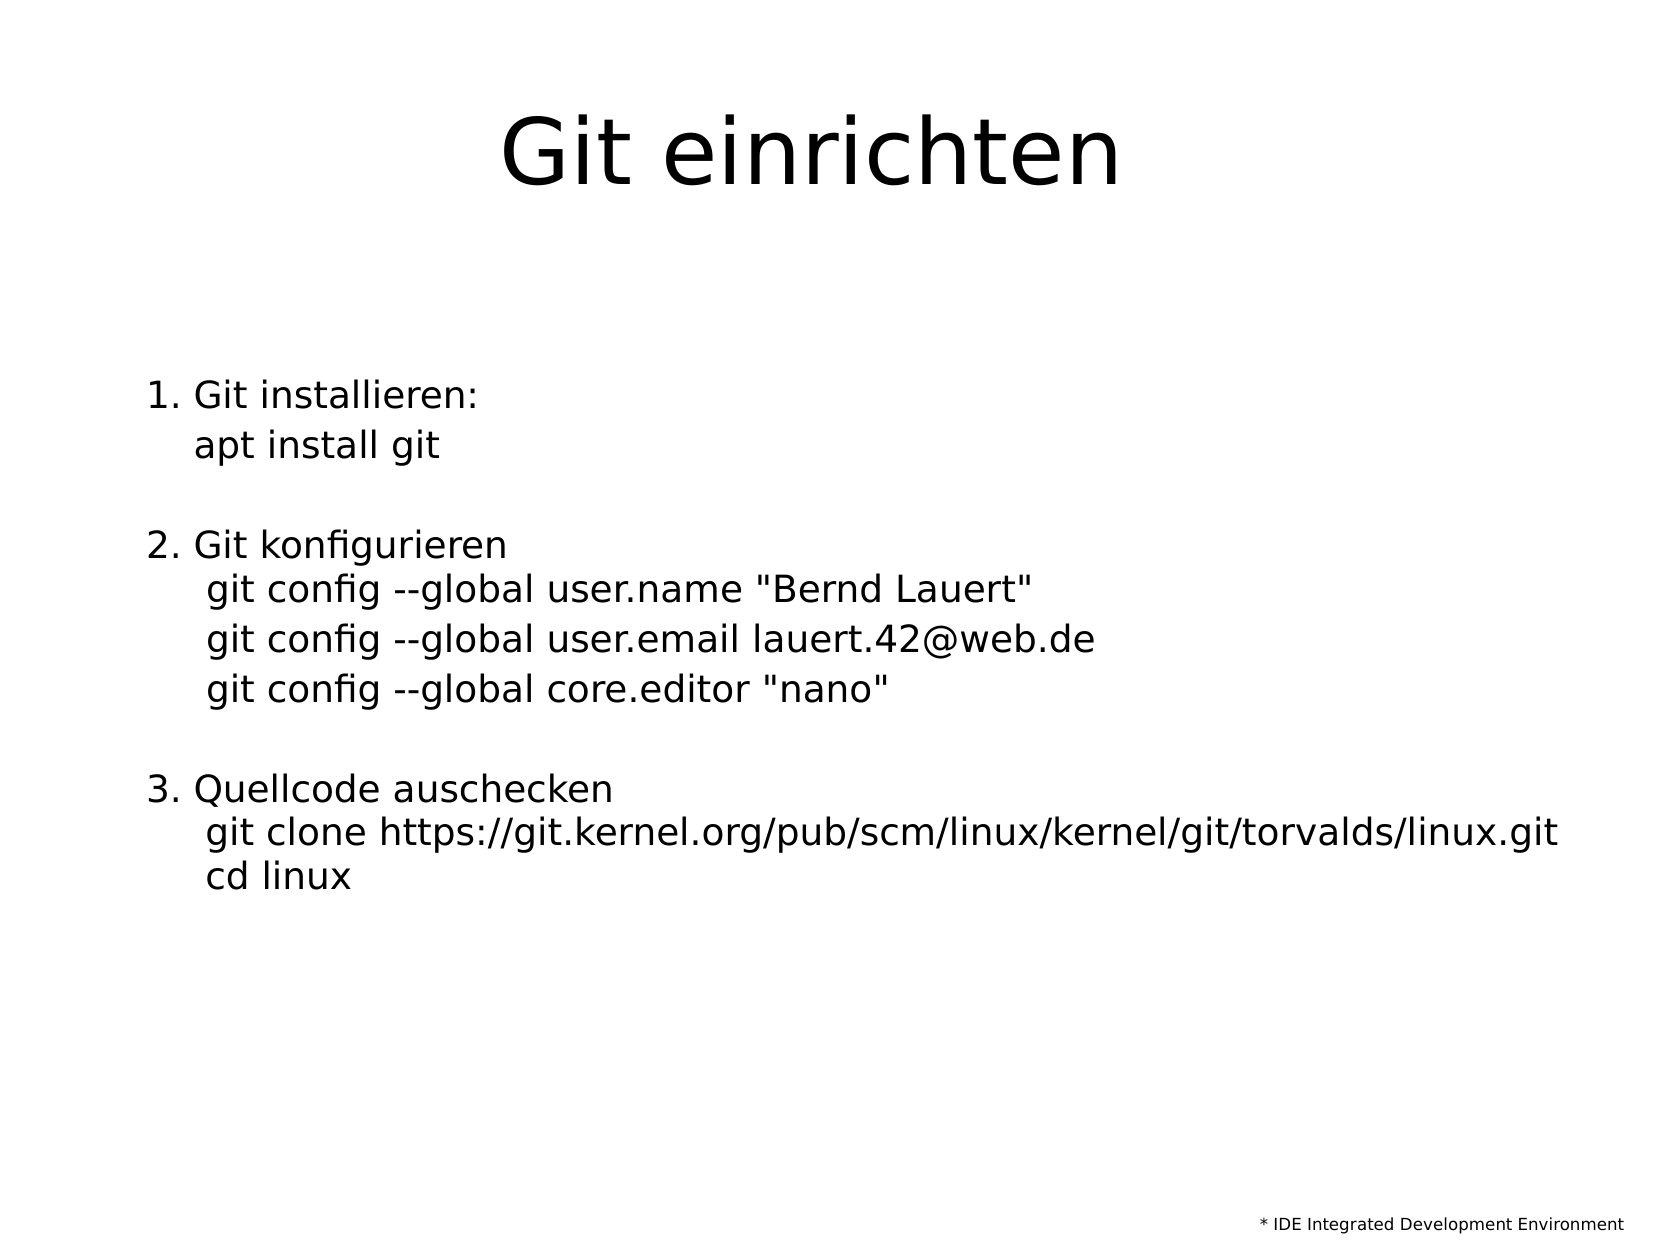

# Git einrichten
 Git installieren:
 apt install git
 Git konfigurieren
 git config --global user.name "Bernd Lauert"
 git config --global user.email lauert.42@web.de
 git config --global core.editor "nano"
 Quellcode auschecken
 git clone https://git.kernel.org/pub/scm/linux/kernel/git/torvalds/linux.git
 cd linux
* IDE Integrated Development Environment